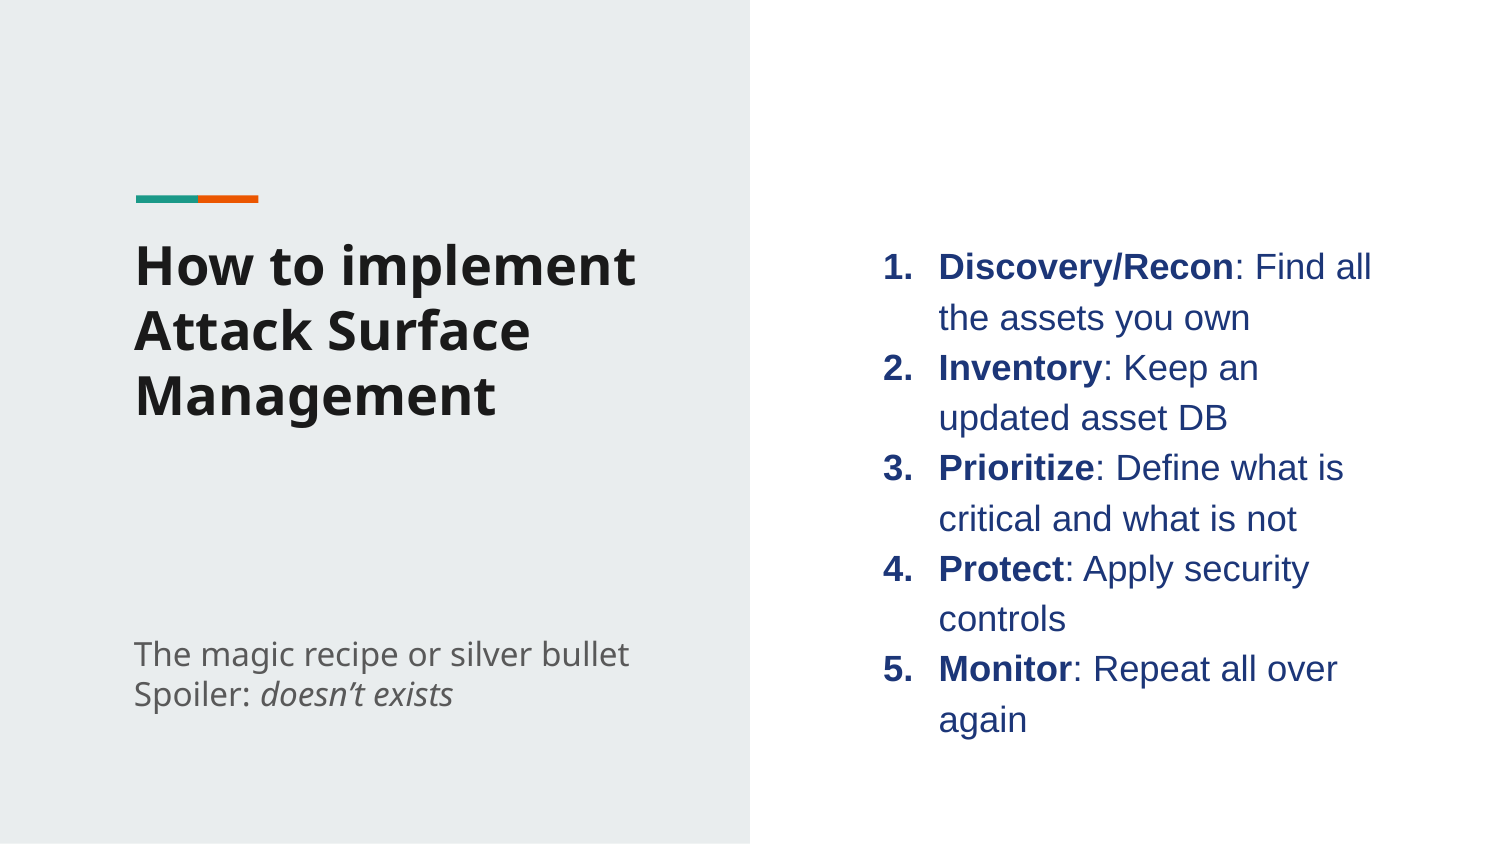

# How to implement Attack Surface Management
Discovery/Recon: Find all the assets you own
Inventory: Keep an updated asset DB
Prioritize: Define what is critical and what is not
Protect: Apply security controls
Monitor: Repeat all over again
The magic recipe or silver bullet
Spoiler: doesn’t exists